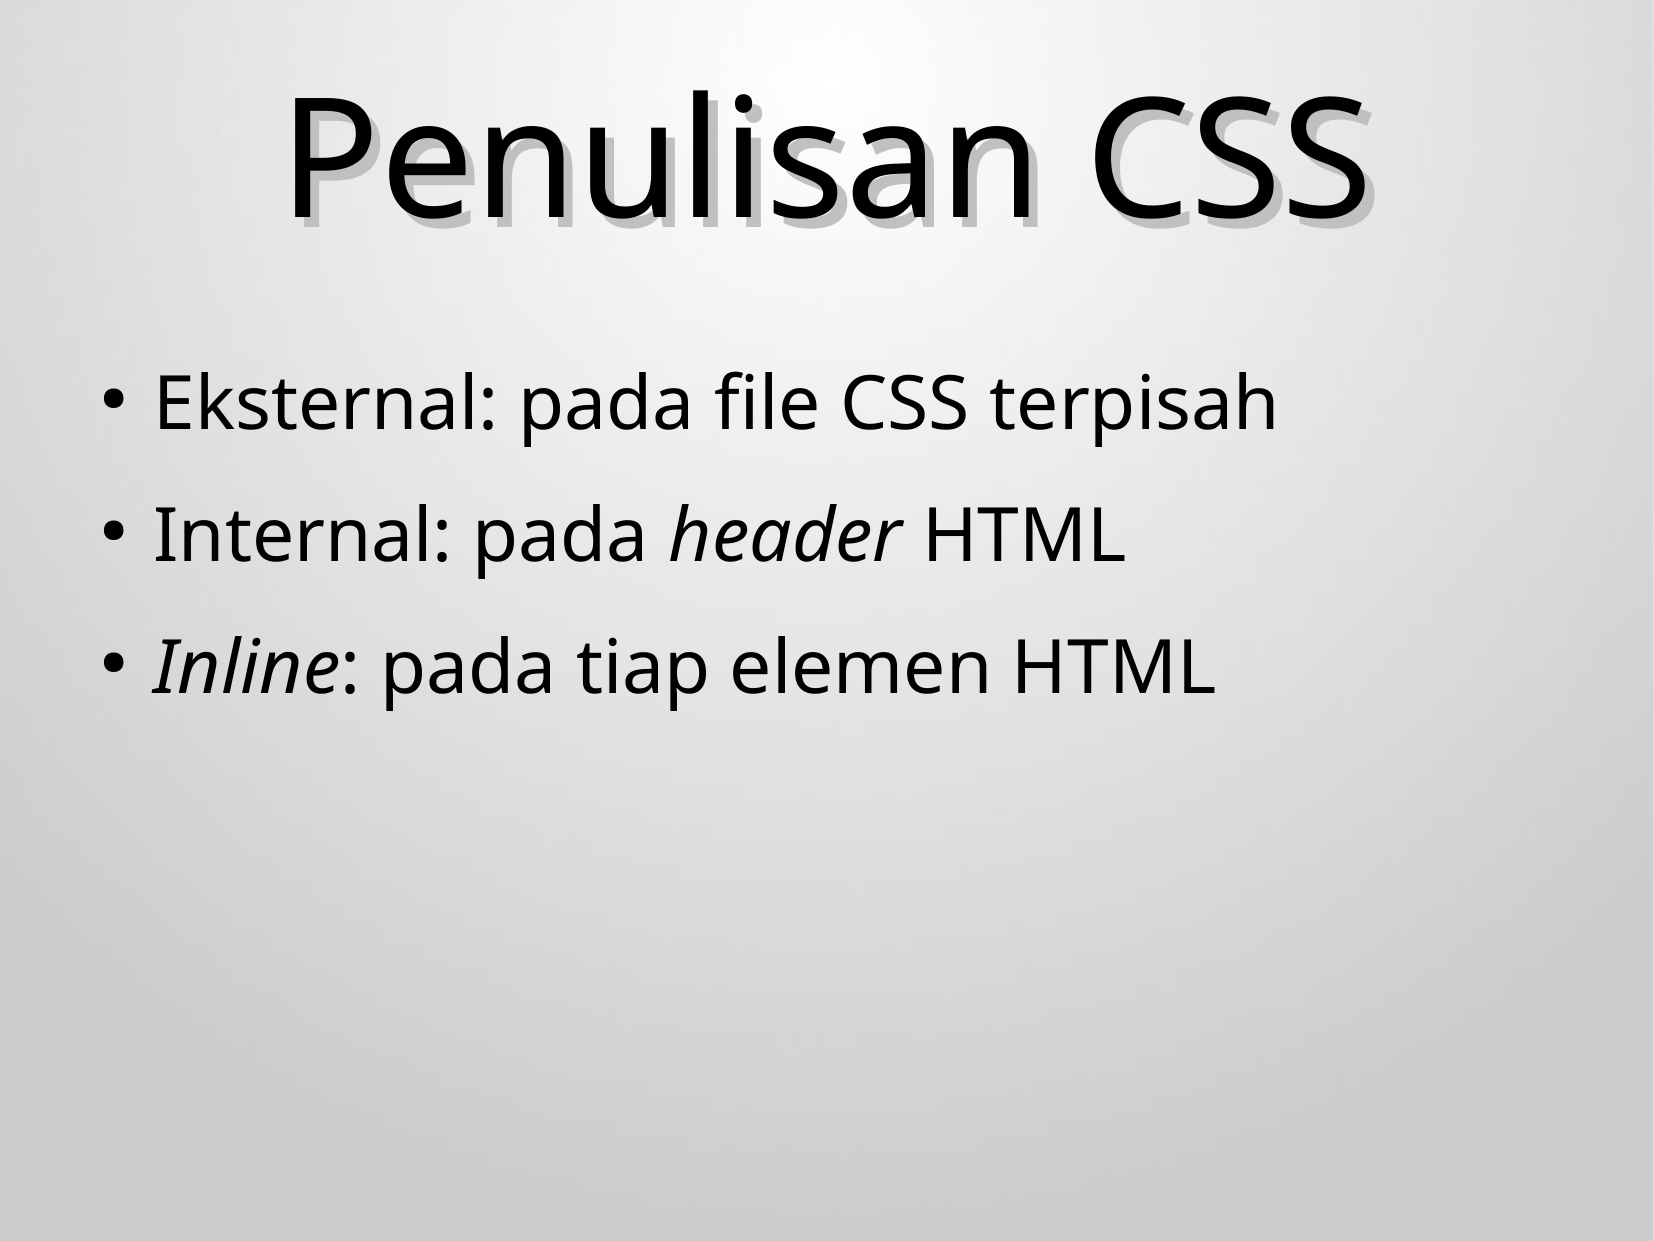

# Penulisan CSS
Eksternal: pada file CSS terpisah
Internal: pada header HTML
Inline: pada tiap elemen HTML